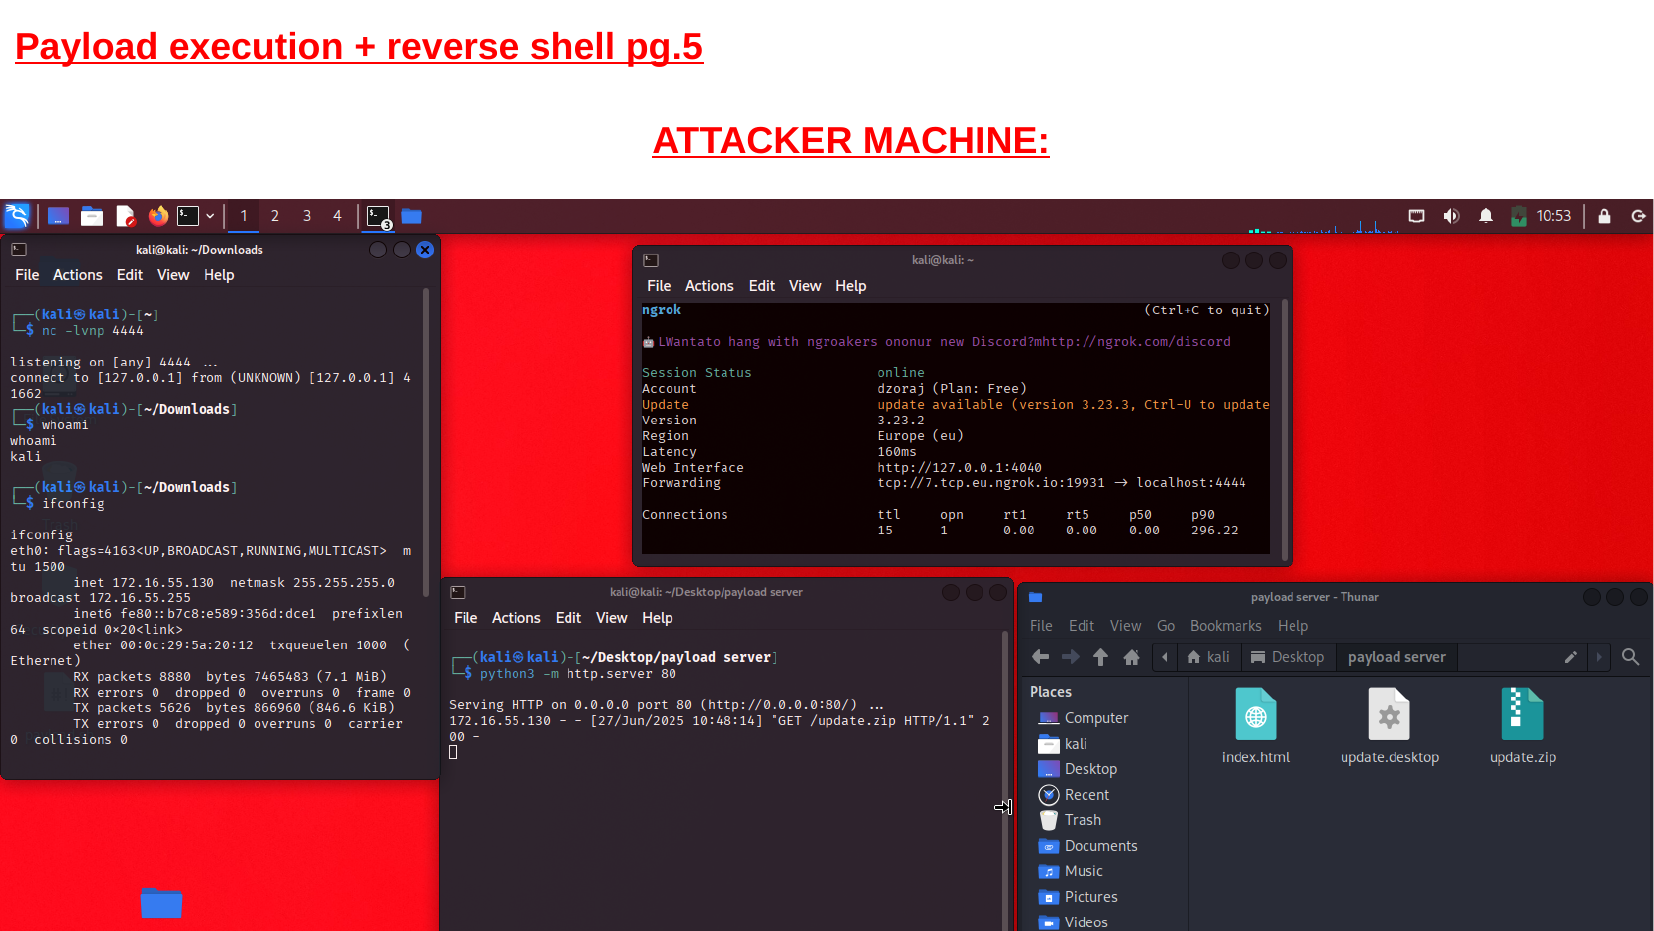

Payload execution + reverse shell pg.5
ATTACKER MACHINE:
11